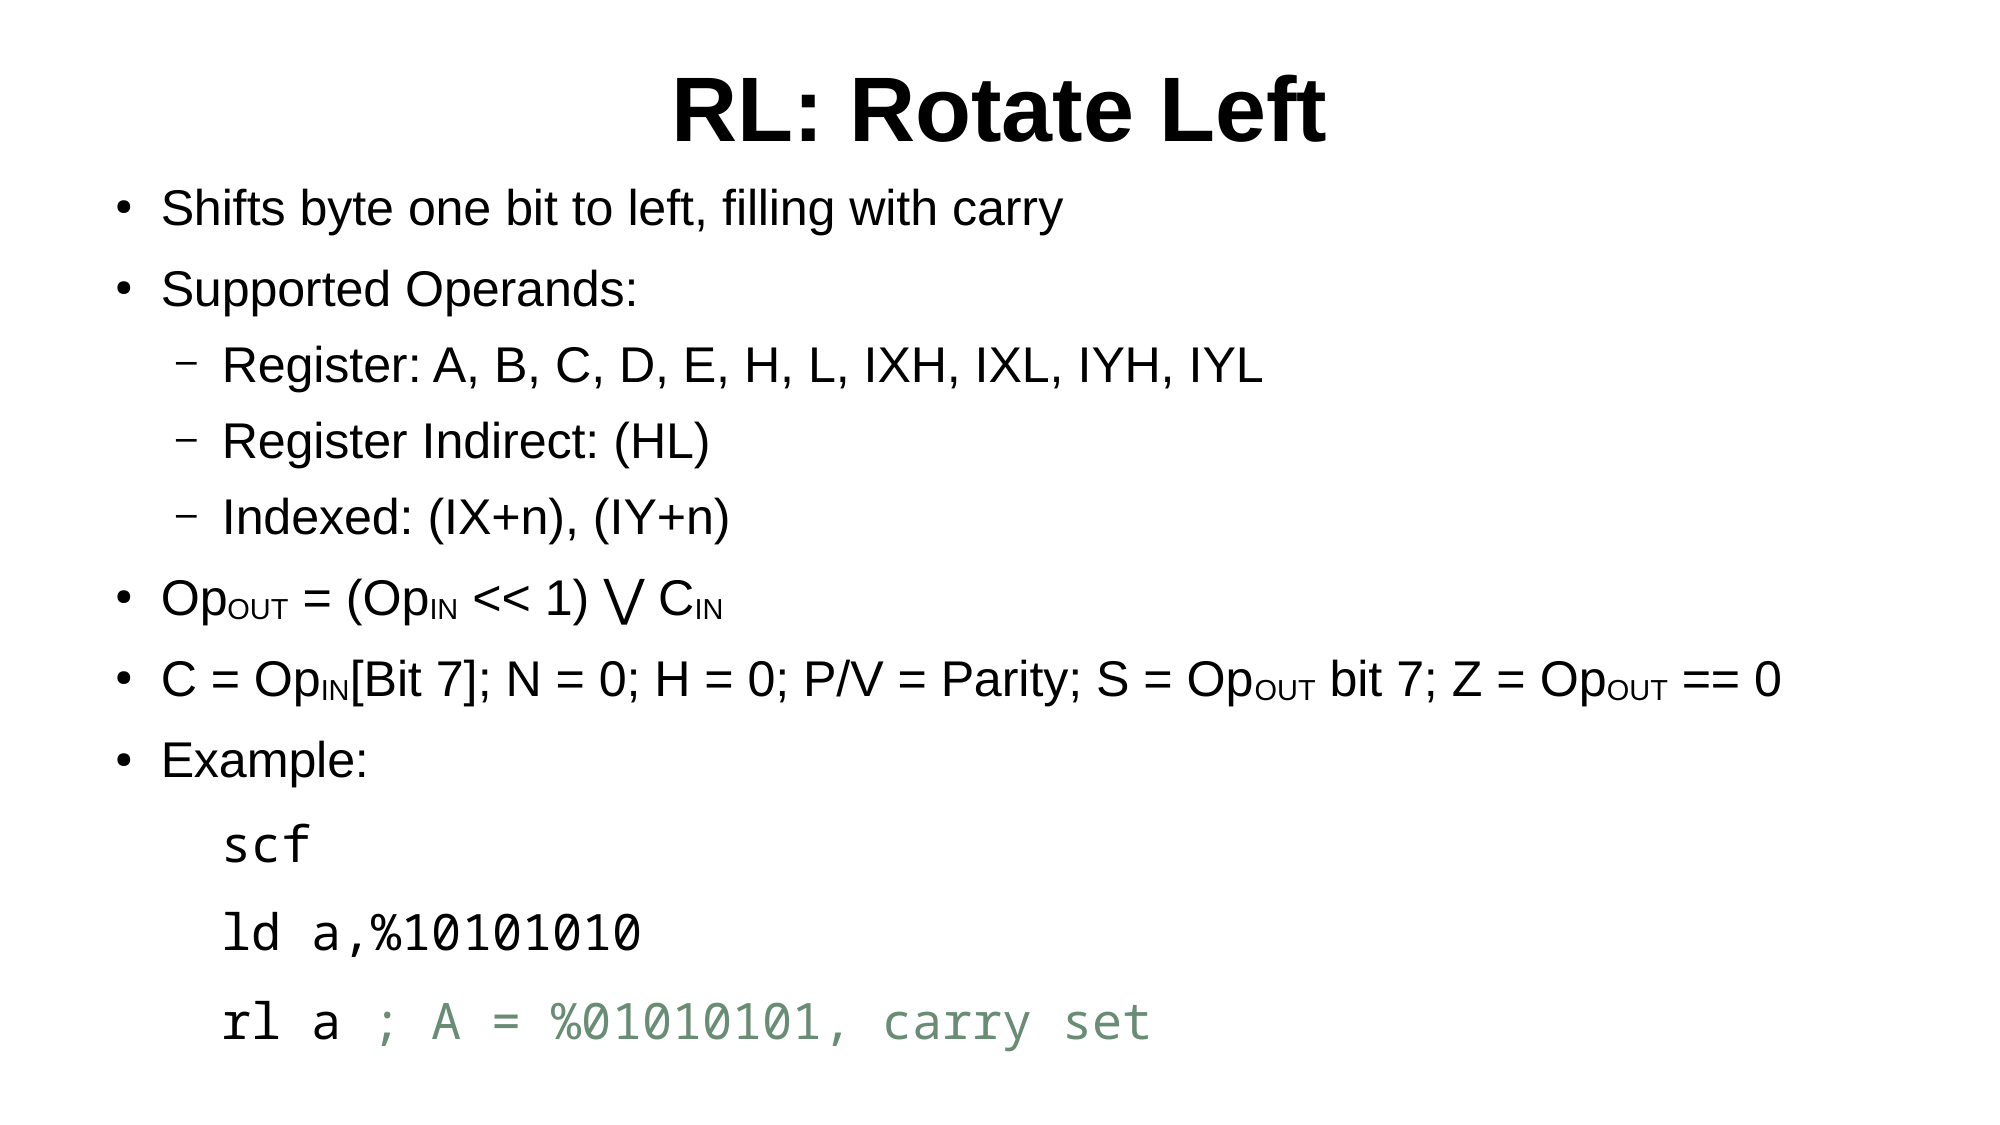

# RL: Rotate Left
Shifts byte one bit to left, filling with carry
Supported Operands:
Register: A, B, C, D, E, H, L, IXH, IXL, IYH, IYL
Register Indirect: (HL)
Indexed: (IX+n), (IY+n)
OpOUT = (OpIN << 1) ⋁ CIN
C = OpIN[Bit 7]; N = 0; H = 0; P/V = Parity; S = OpOUT bit 7; Z = OpOUT == 0
Example:
scf
ld a,%10101010
rl a ; A = %01010101, carry set